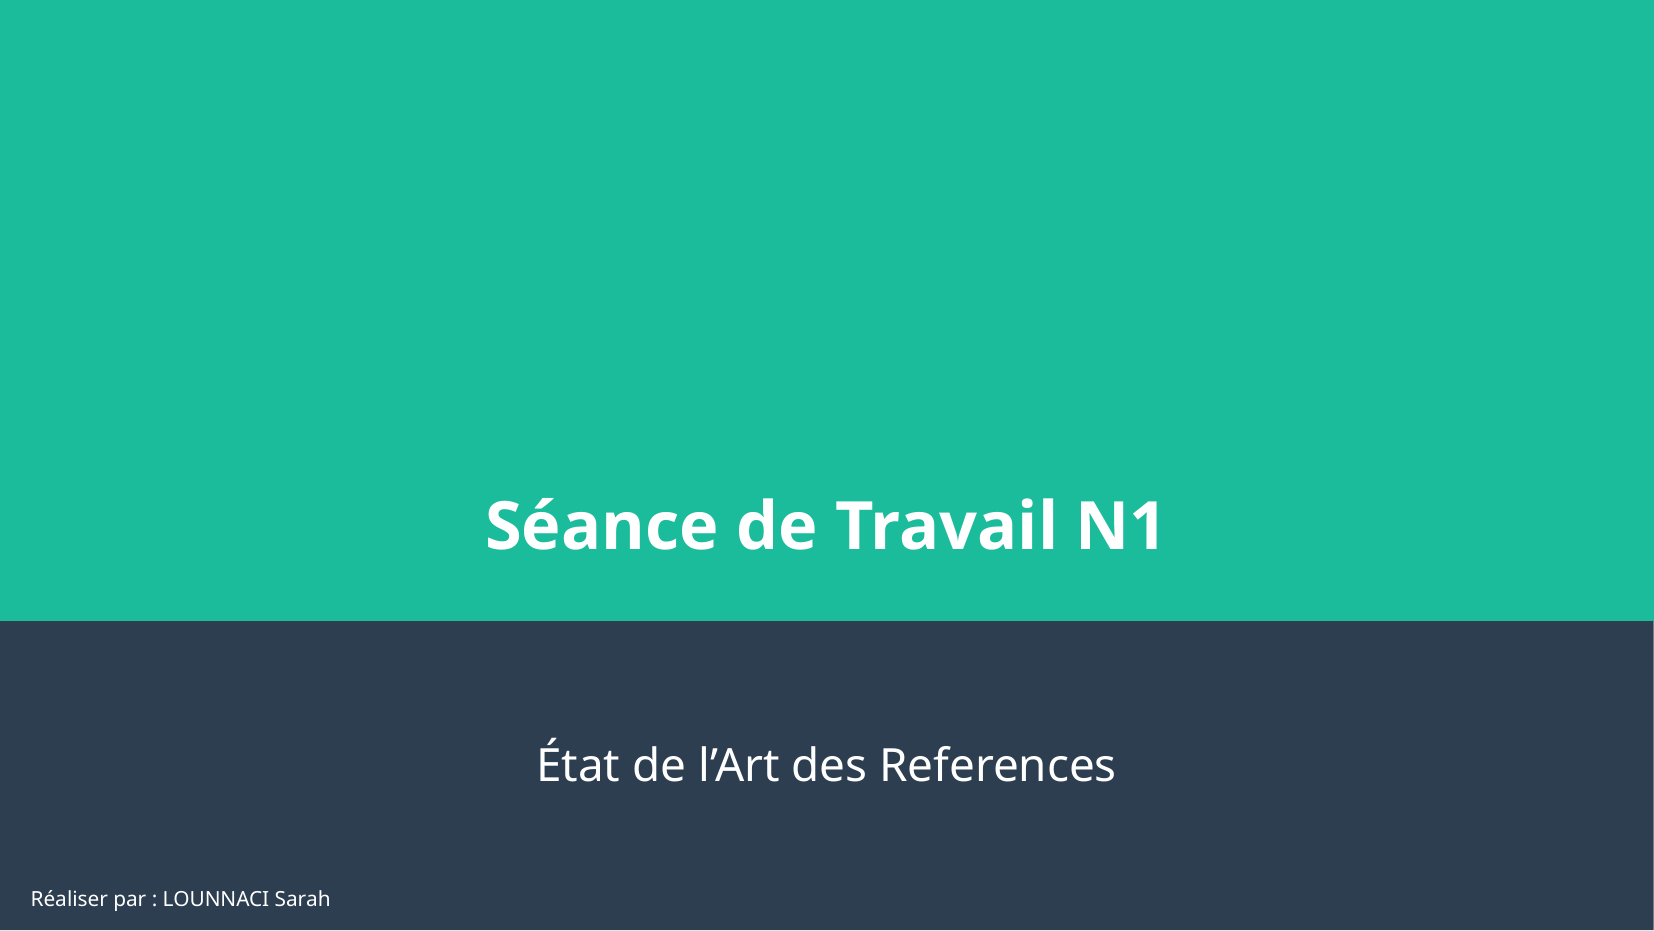

# Séance de Travail N1
État de l’Art des References
Réaliser par : LOUNNACI Sarah